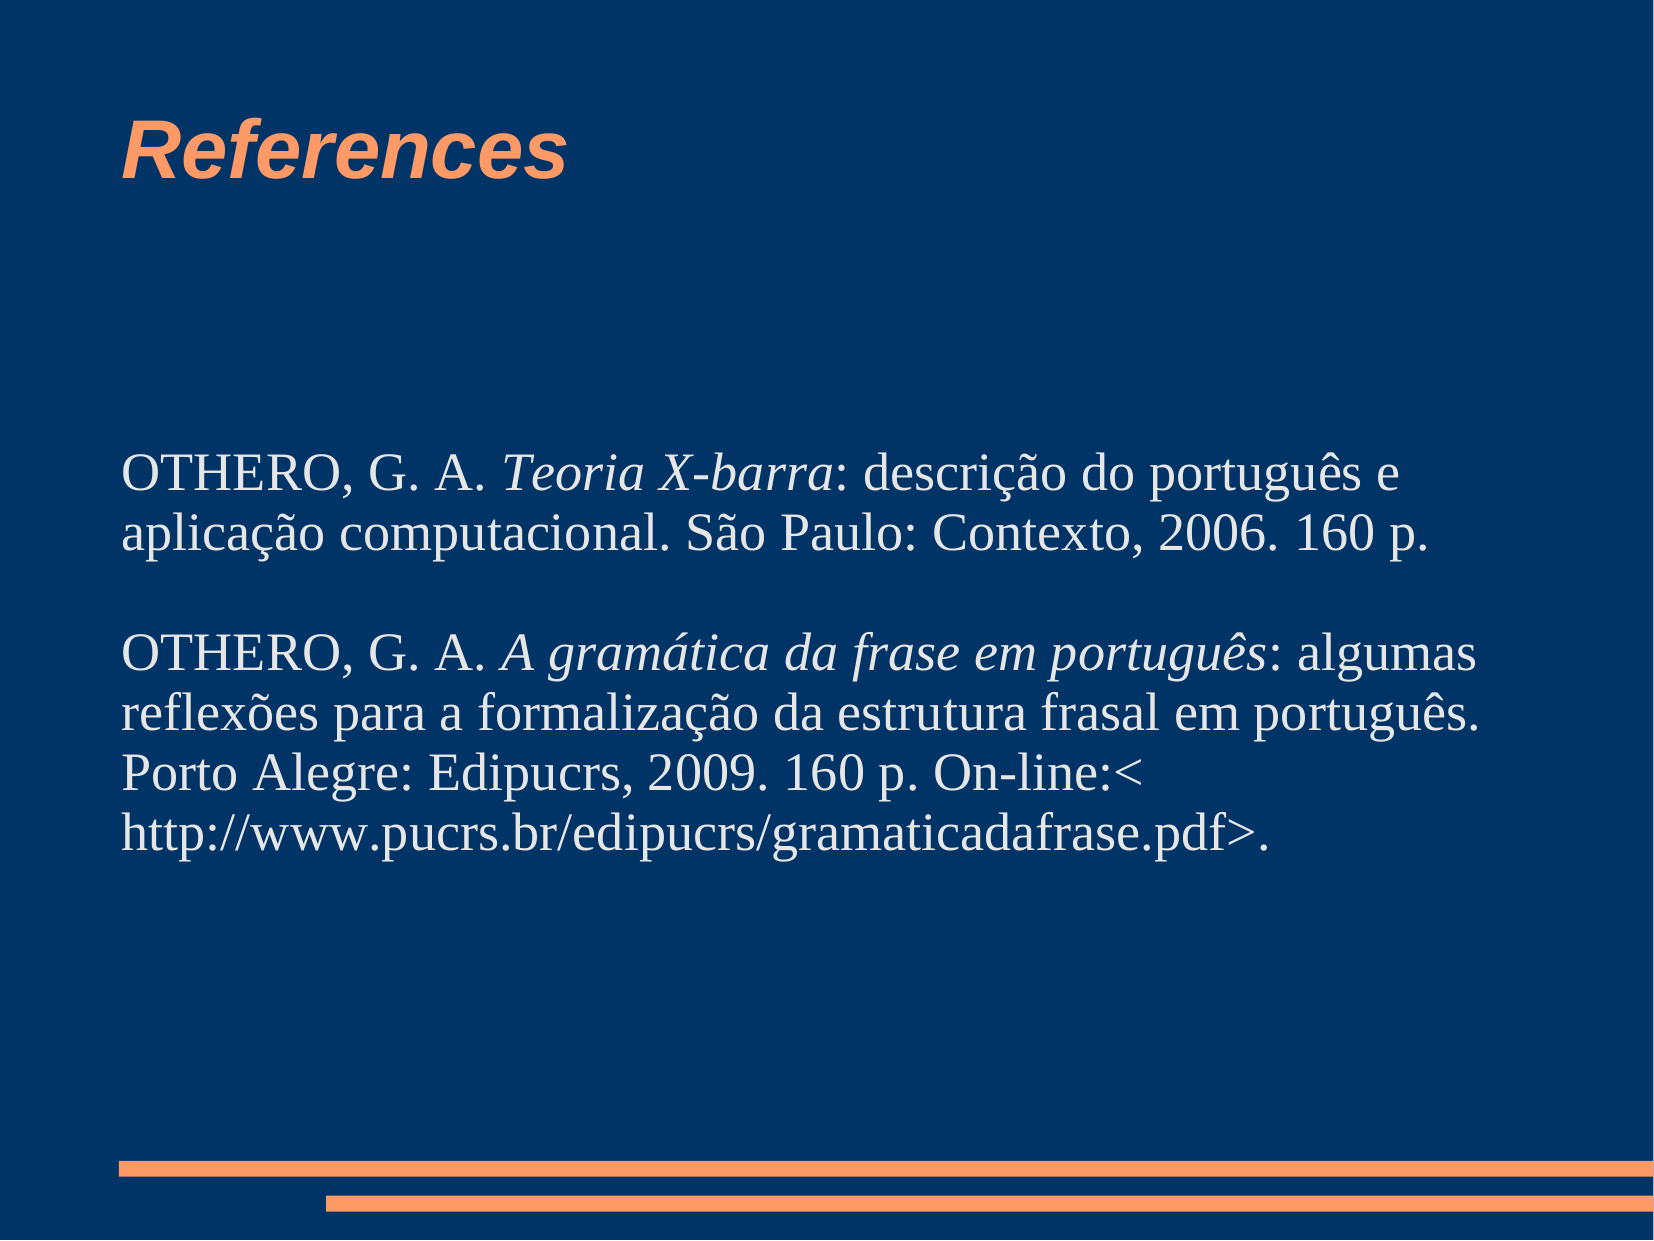

# References
OTHERO, G. A. Teoria X-barra: descrição do português e aplicação computacional. São Paulo: Contexto, 2006. 160 p.
OTHERO, G. A. A gramática da frase em português: algumas reflexões para a formalização da estrutura frasal em português. Porto Alegre: Edipucrs, 2009. 160 p. On-line:< http://www.pucrs.br/edipucrs/gramaticadafrase.pdf>.